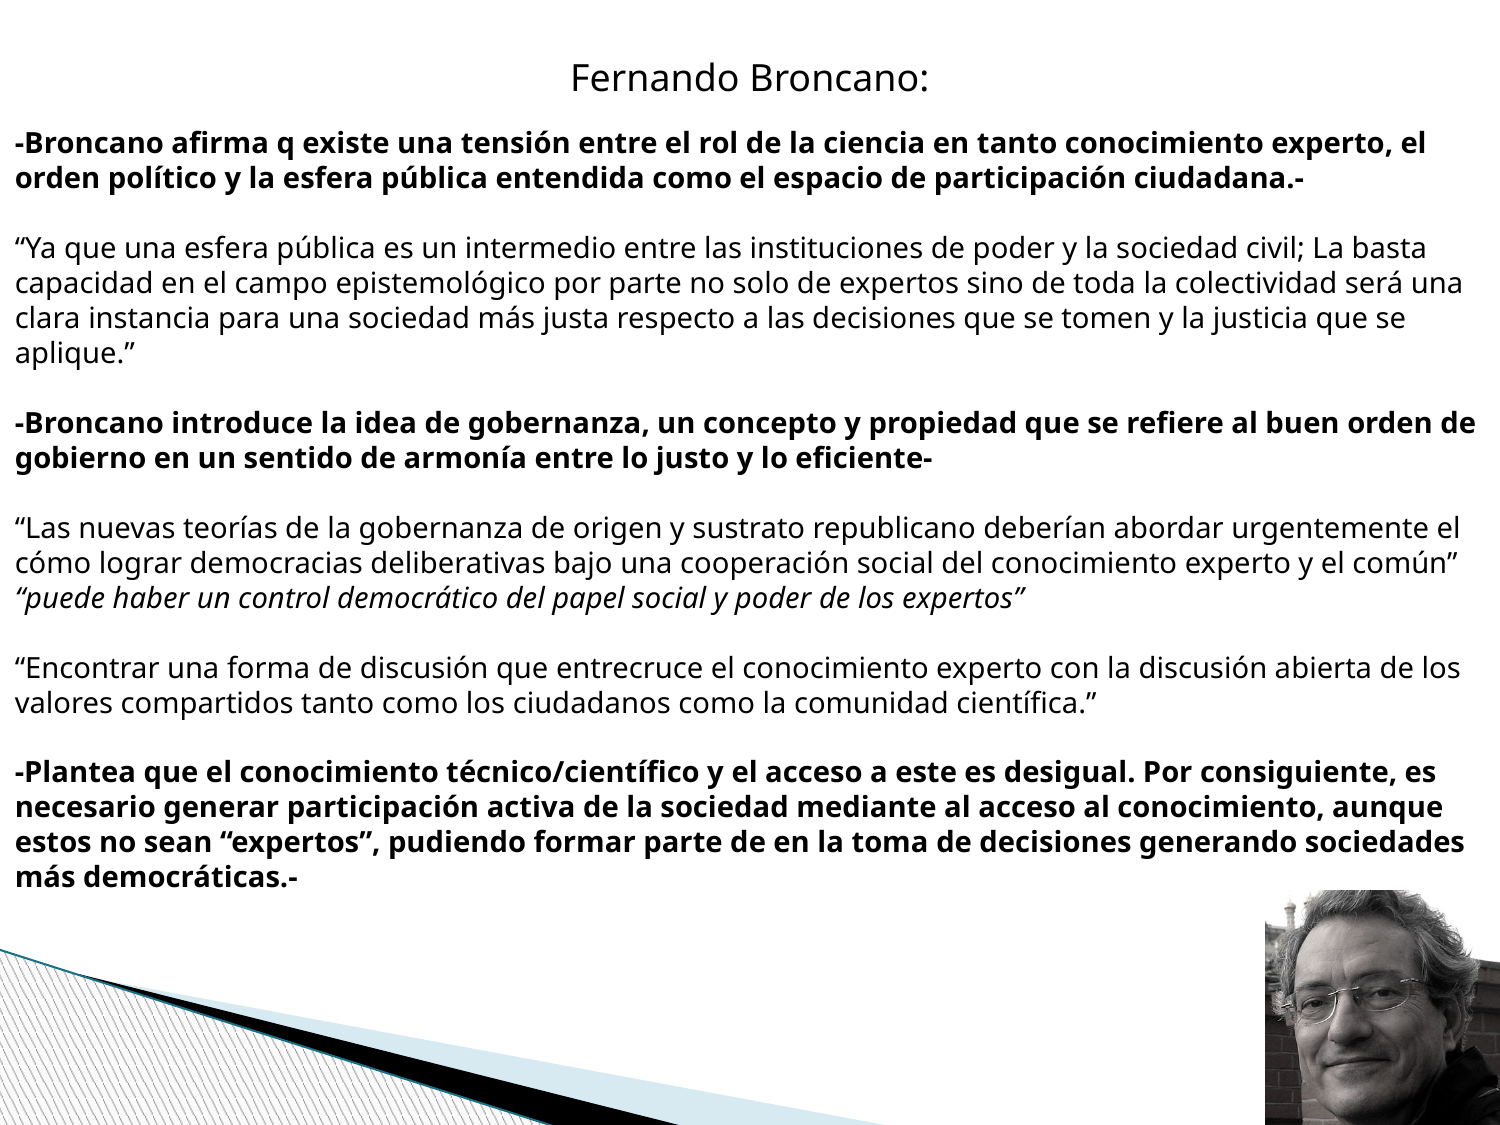

Fernando Broncano:
-Broncano afirma q existe una tensión entre el rol de la ciencia en tanto conocimiento experto, el orden político y la esfera pública entendida como el espacio de participación ciudadana.-
“Ya que una esfera pública es un intermedio entre las instituciones de poder y la sociedad civil; La basta capacidad en el campo epistemológico por parte no solo de expertos sino de toda la colectividad será una clara instancia para una sociedad más justa respecto a las decisiones que se tomen y la justicia que se aplique.”
-Broncano introduce la idea de gobernanza, un concepto y propiedad que se refiere al buen orden de gobierno en un sentido de armonía entre lo justo y lo eficiente-
“Las nuevas teorías de la gobernanza de origen y sustrato republicano deberían abordar urgentemente el cómo lograr democracias deliberativas bajo una cooperación social del conocimiento experto y el común”
“puede haber un control democrático del papel social y poder de los expertos”
“Encontrar una forma de discusión que entrecruce el conocimiento experto con la discusión abierta de los valores compartidos tanto como los ciudadanos como la comunidad científica.”
-Plantea que el conocimiento técnico/científico y el acceso a este es desigual. Por consiguiente, es necesario generar participación activa de la sociedad mediante al acceso al conocimiento, aunque estos no sean “expertos”, pudiendo formar parte de en la toma de decisiones generando sociedades más democráticas.-